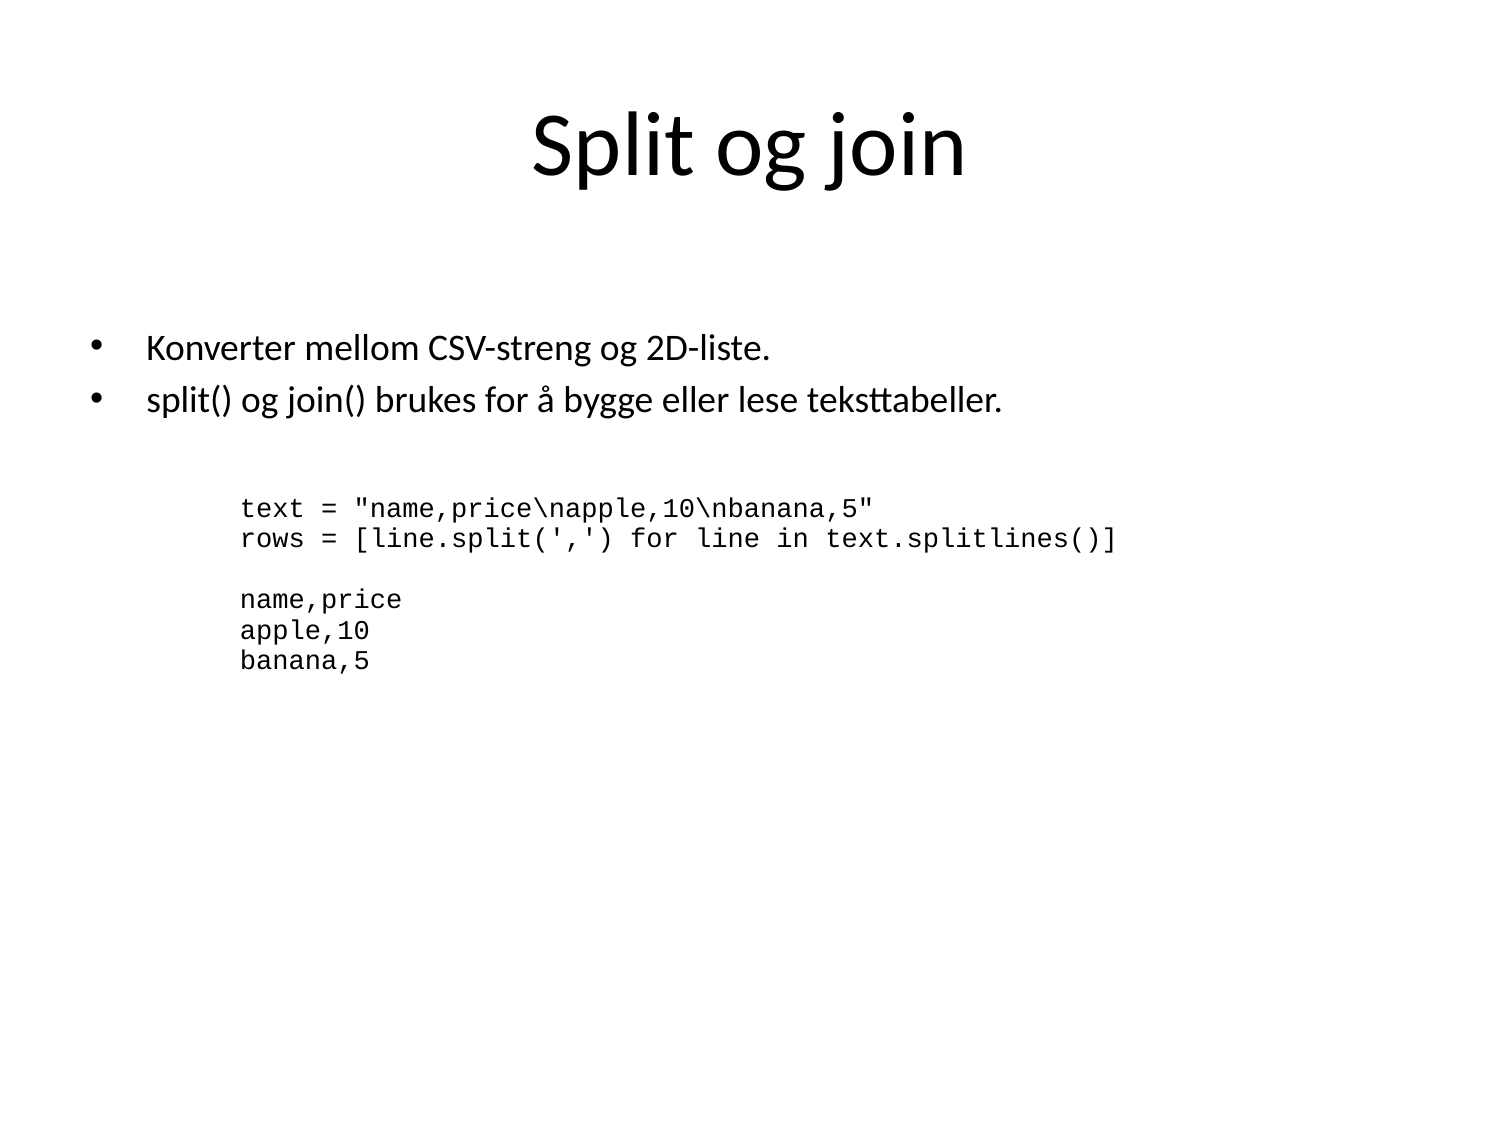

# Split og join
Konverter mellom CSV-streng og 2D-liste.
split() og join() brukes for å bygge eller lese teksttabeller.
text = "name,price\napple,10\nbanana,5"
rows = [line.split(',') for line in text.splitlines()]
name,price
apple,10
banana,5